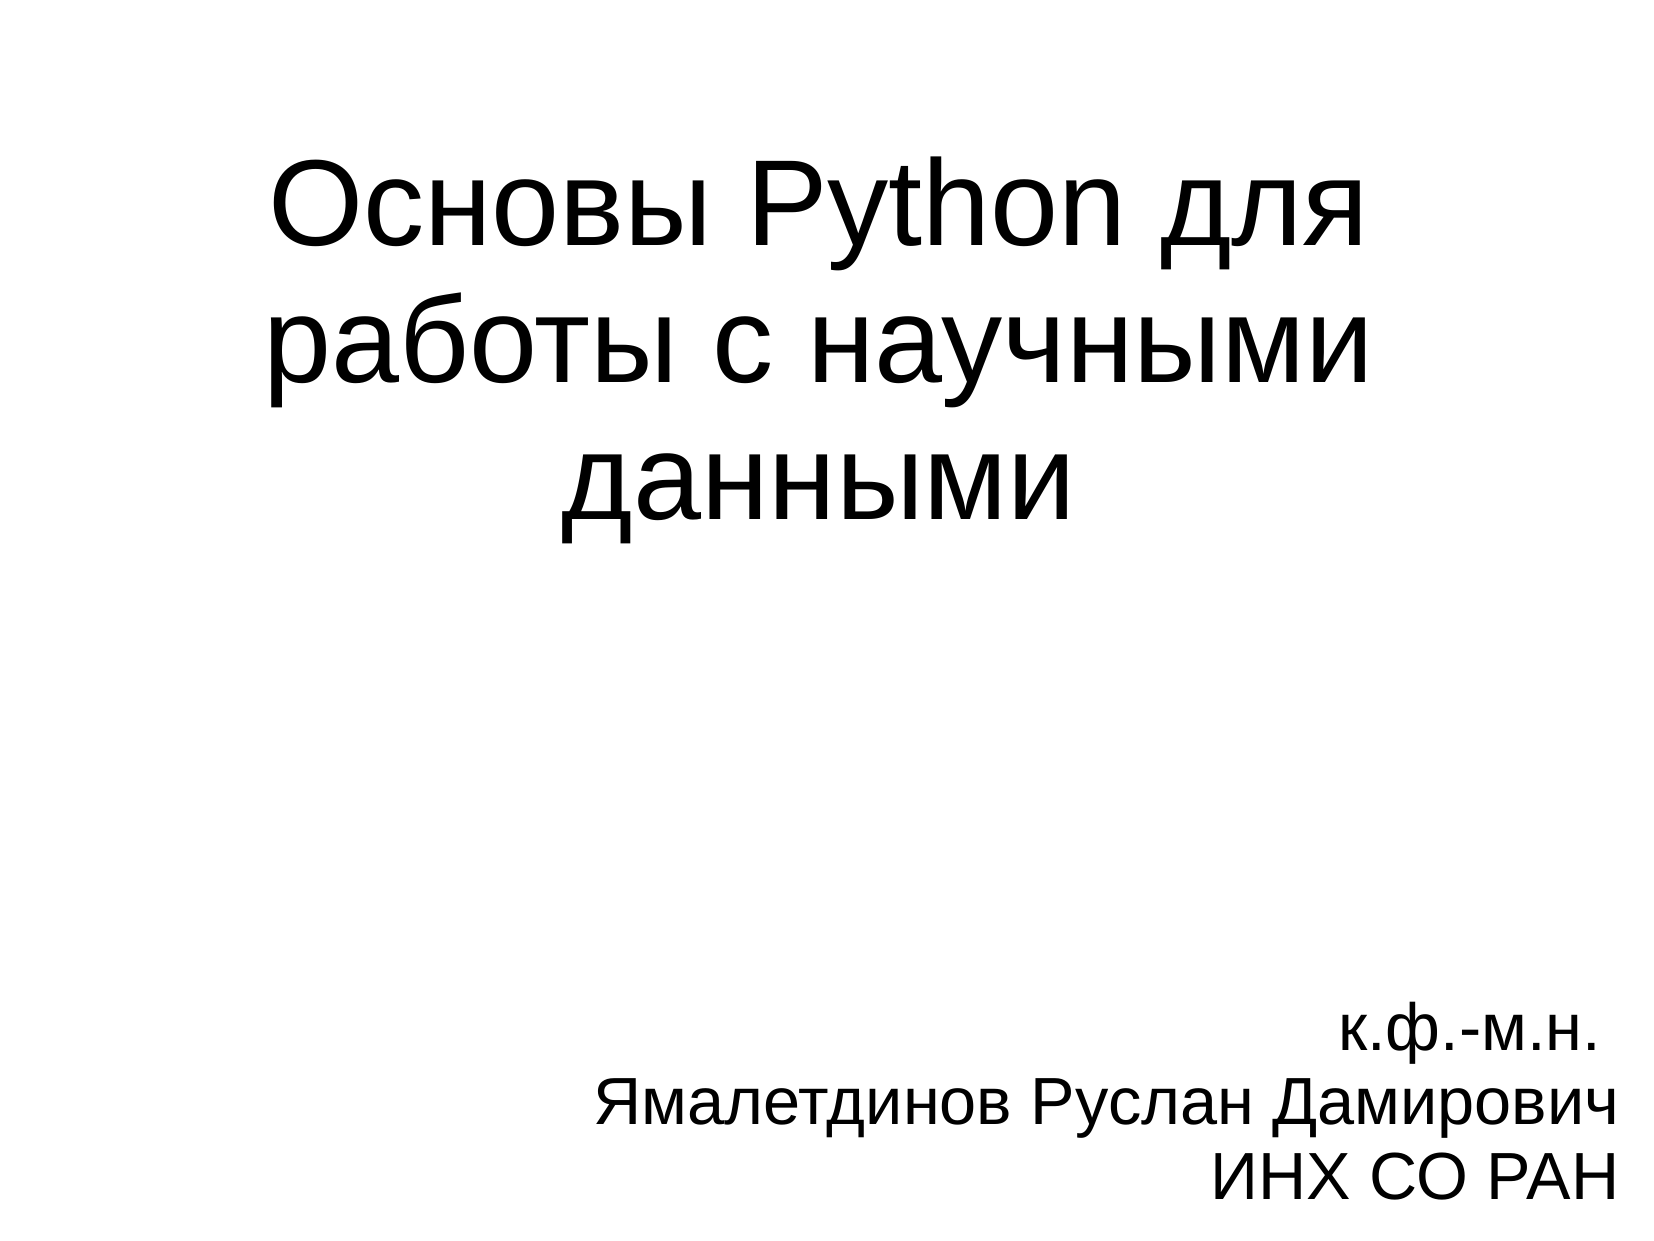

# Основы Python для работы с научными данными
к.ф.-м.н.
Ямалетдинов Руслан Дамирович
ИНХ СО РАН